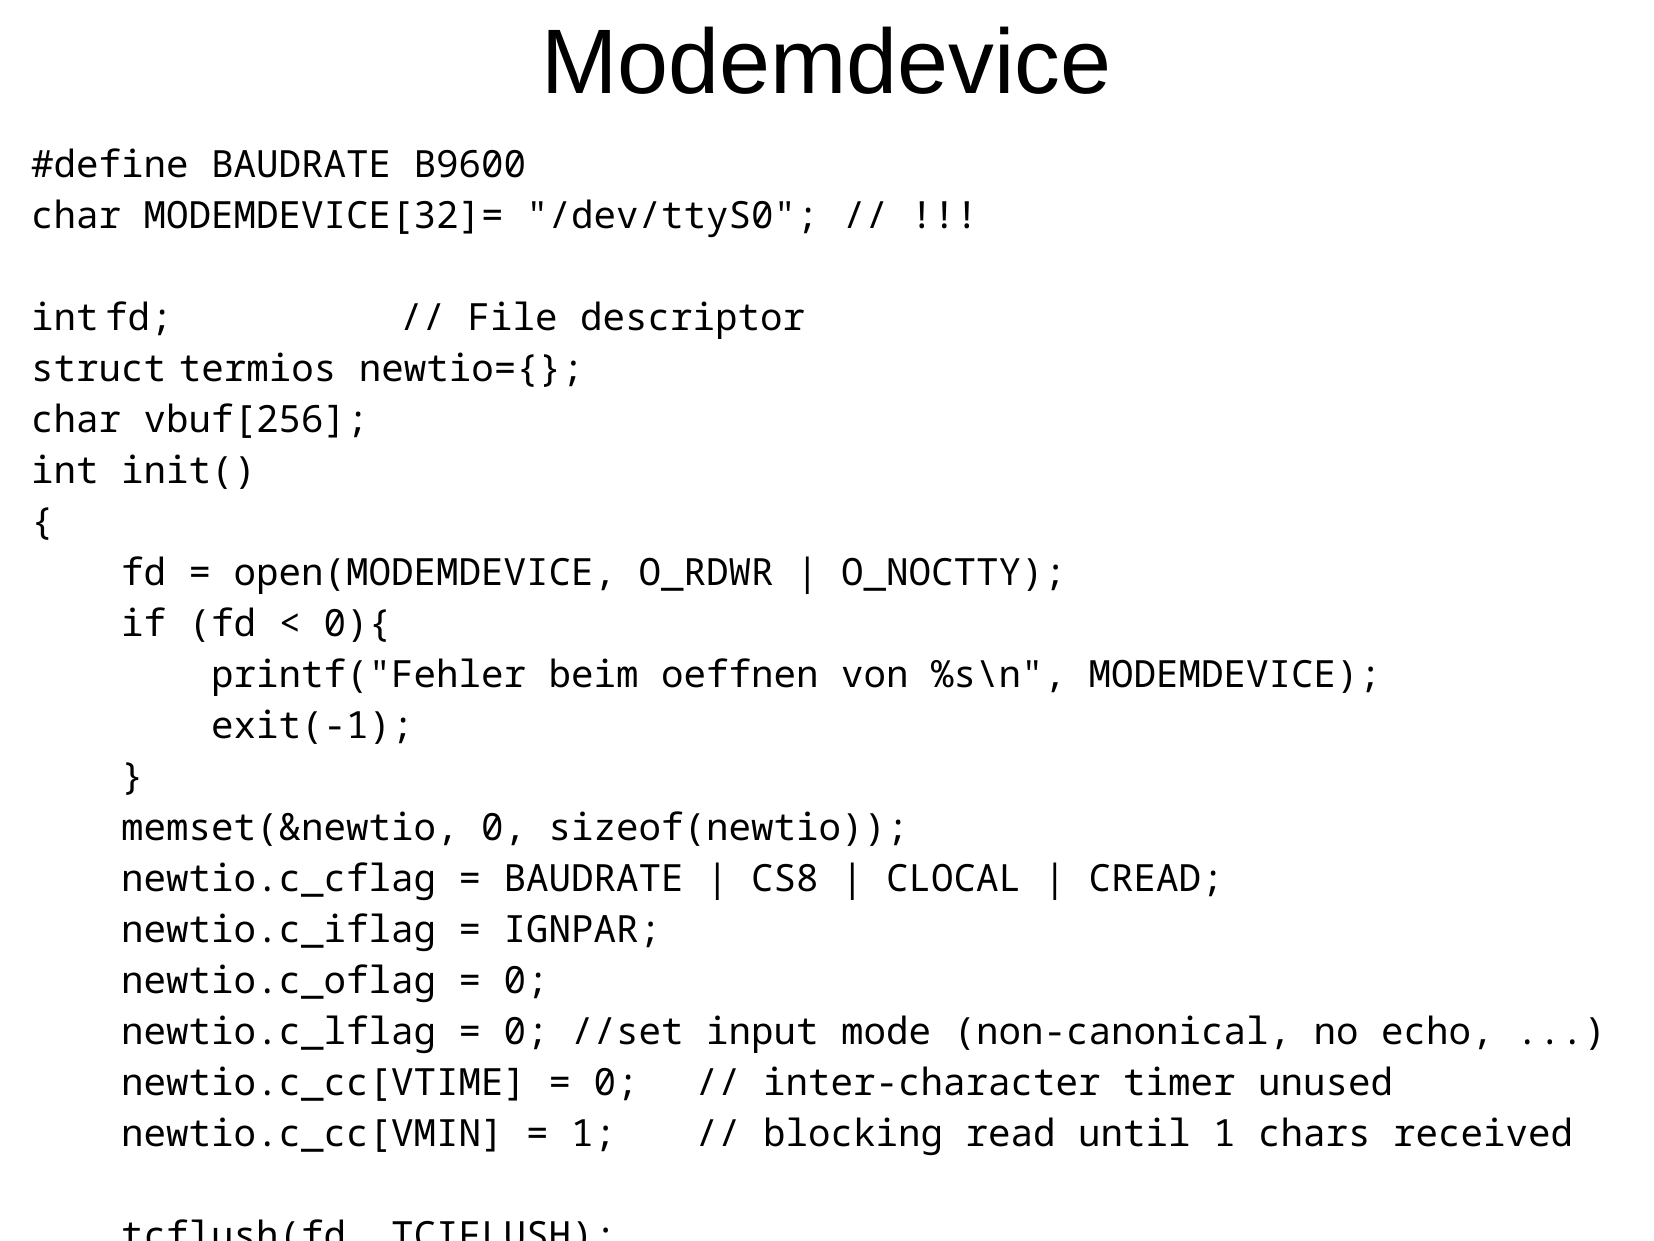

# Modemdevice
#define BAUDRATE B9600
char MODEMDEVICE[32]= "/dev/ttyS0";	// !!!
int	fd;				// File descriptor
struct	termios newtio={};
char vbuf[256];
int init()
{
 fd = open(MODEMDEVICE, O_RDWR | O_NOCTTY);
 if (fd < 0){
 printf("Fehler beim oeffnen von %s\n", MODEMDEVICE);
 exit(-1);
 }
 memset(&newtio, 0, sizeof(newtio));
 newtio.c_cflag = BAUDRATE | CS8 | CLOCAL | CREAD;
 newtio.c_iflag = IGNPAR;
 newtio.c_oflag = 0;
 newtio.c_lflag = 0; //set input mode (non-canonical, no echo, ...)
 newtio.c_cc[VTIME] = 0;	// inter-character timer unused
 newtio.c_cc[VMIN] = 1;		// blocking read until 1 chars received
 tcflush(fd, TCIFLUSH);
 tcsetattr(fd, TCSANOW, &newtio);
 return fd;
}